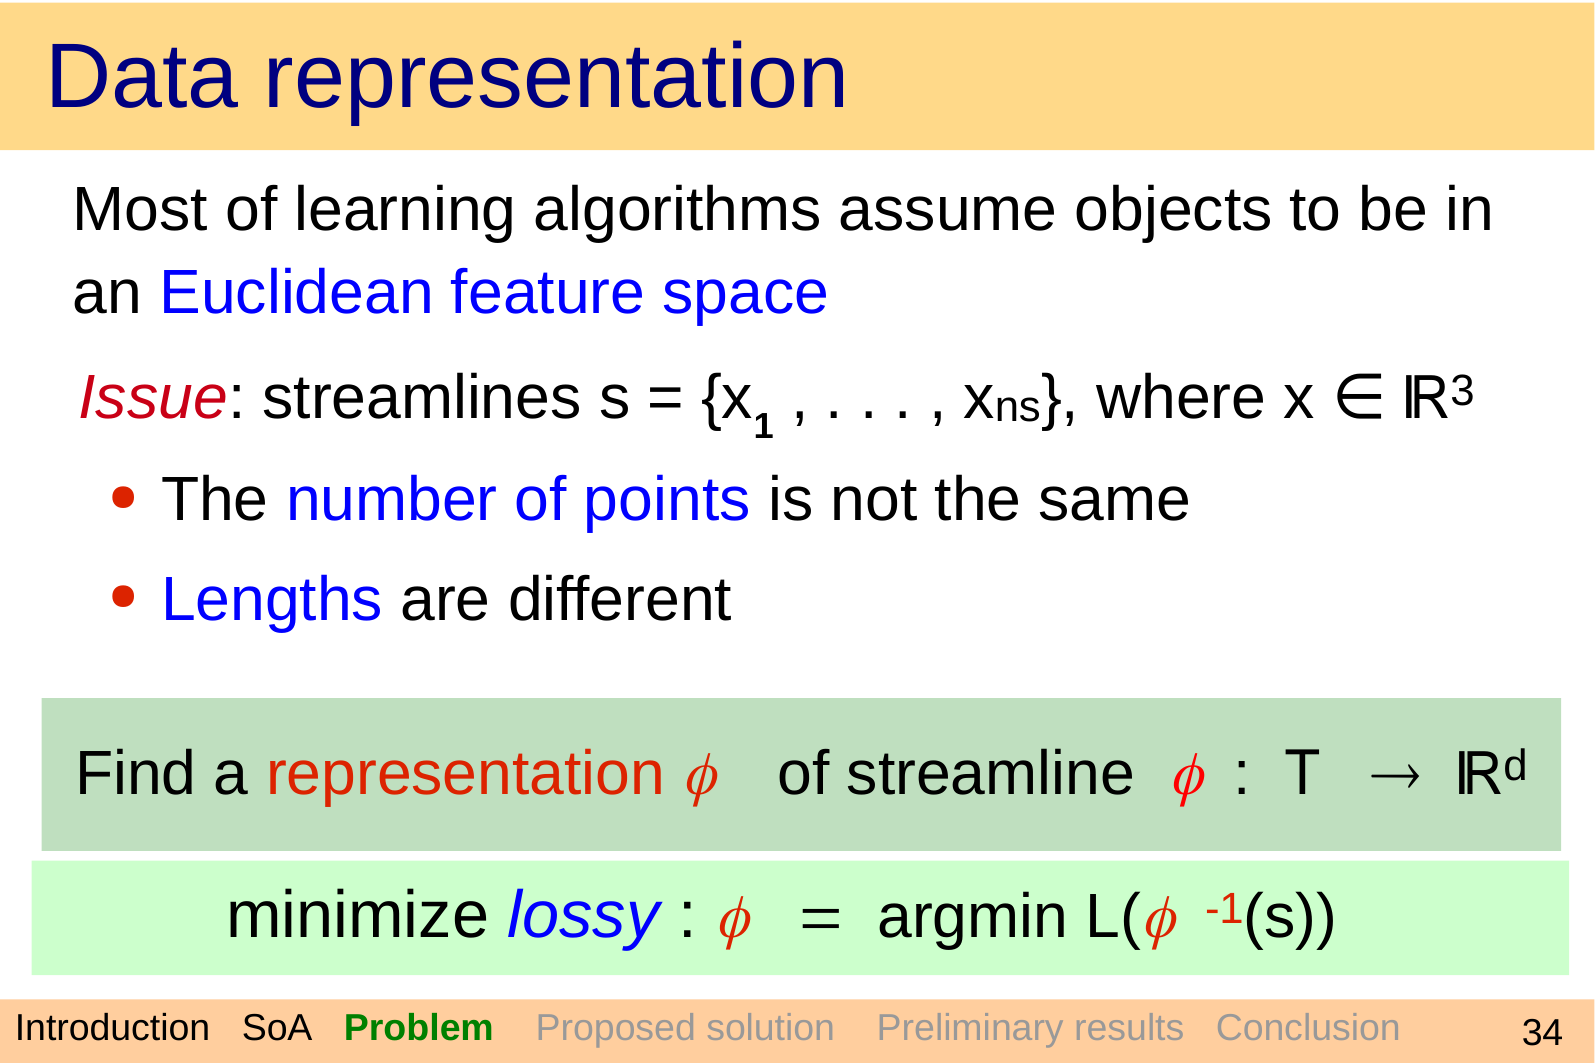

# Data representation
Most of learning algorithms assume objects to be in an Euclidean feature space
Issue: streamlines s = {x1 , . . . , xns}, where x ∈ ℝ3
 The number of points is not the same
 Lengths are different
Find a representation f of streamline f : T ® ℝd
minimize lossy : f = argmin L(f -1(s))
Introduction SoA Problem Proposed solution Preliminary results Conclusion